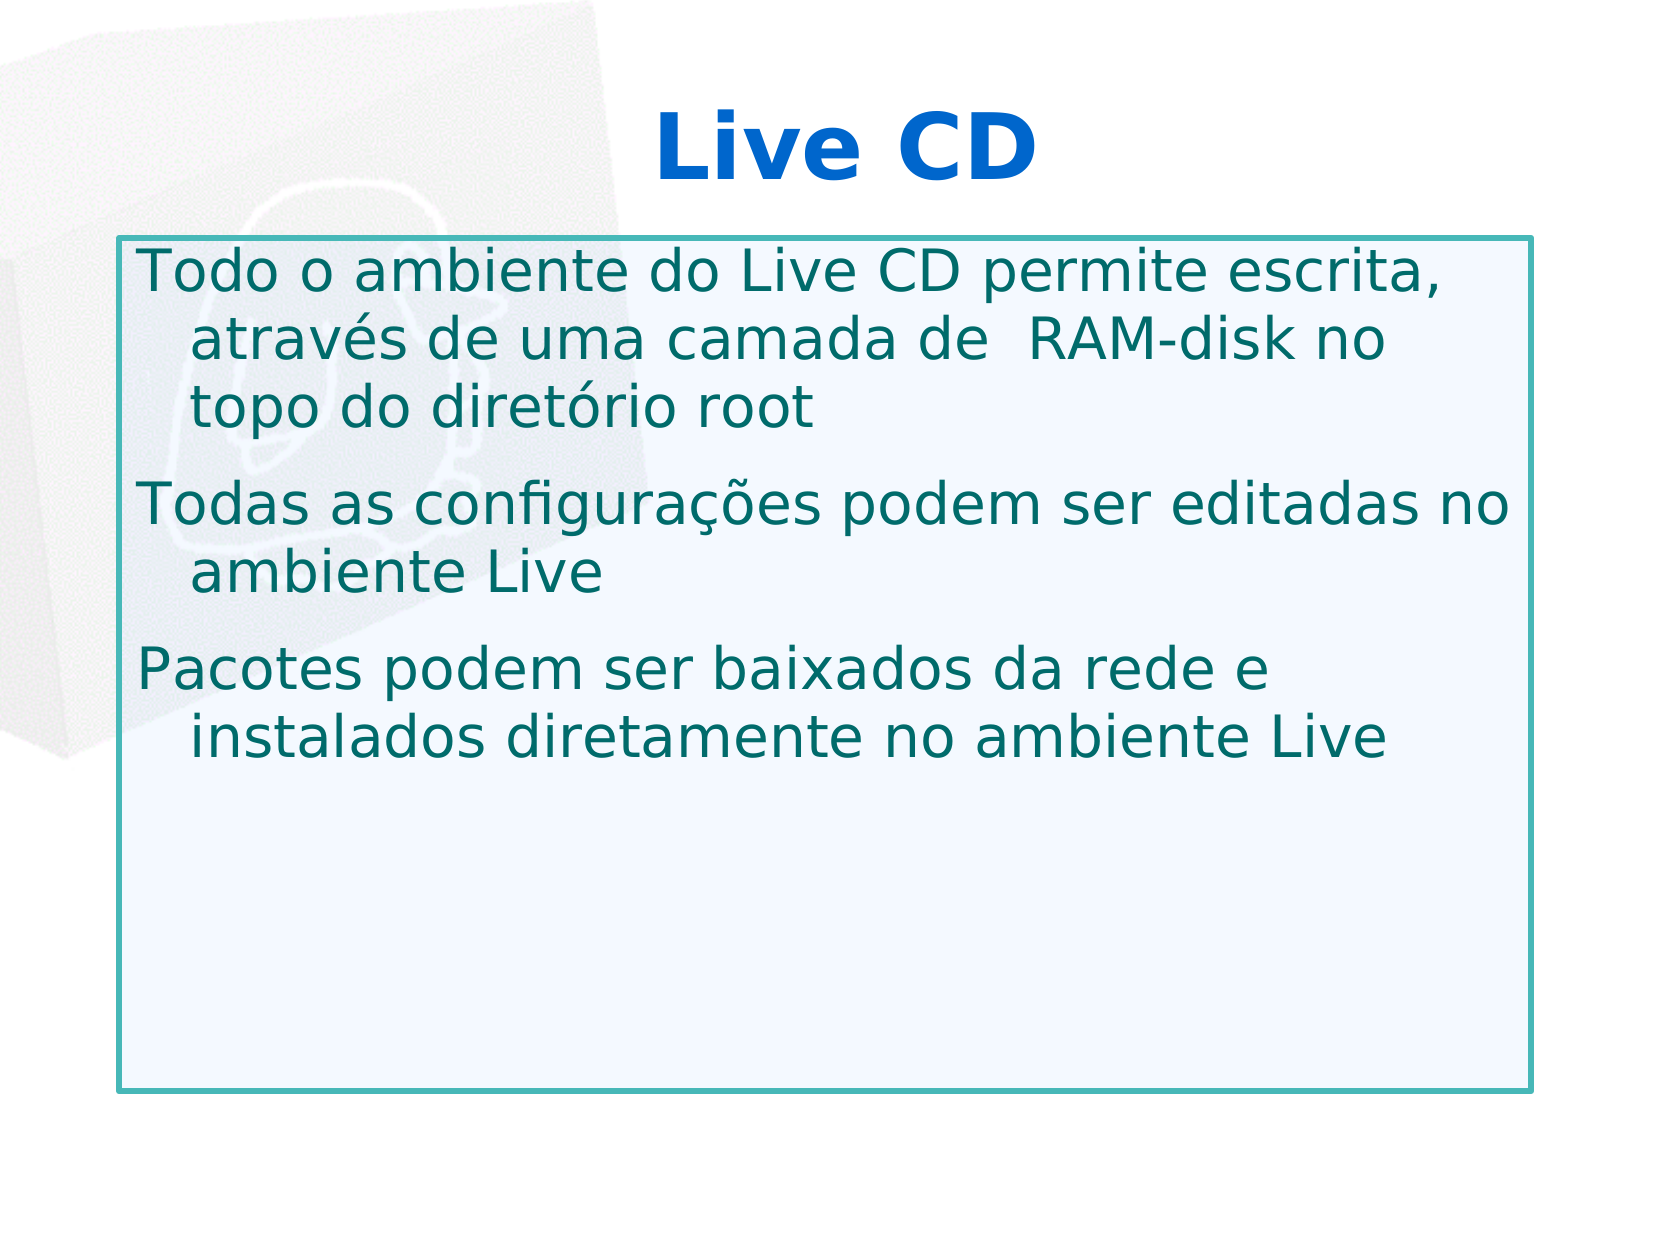

# Live CD
Todo o ambiente do Live CD permite escrita, através de uma camada de RAM-disk no topo do diretório root
Todas as configurações podem ser editadas no ambiente Live
Pacotes podem ser baixados da rede e instalados diretamente no ambiente Live